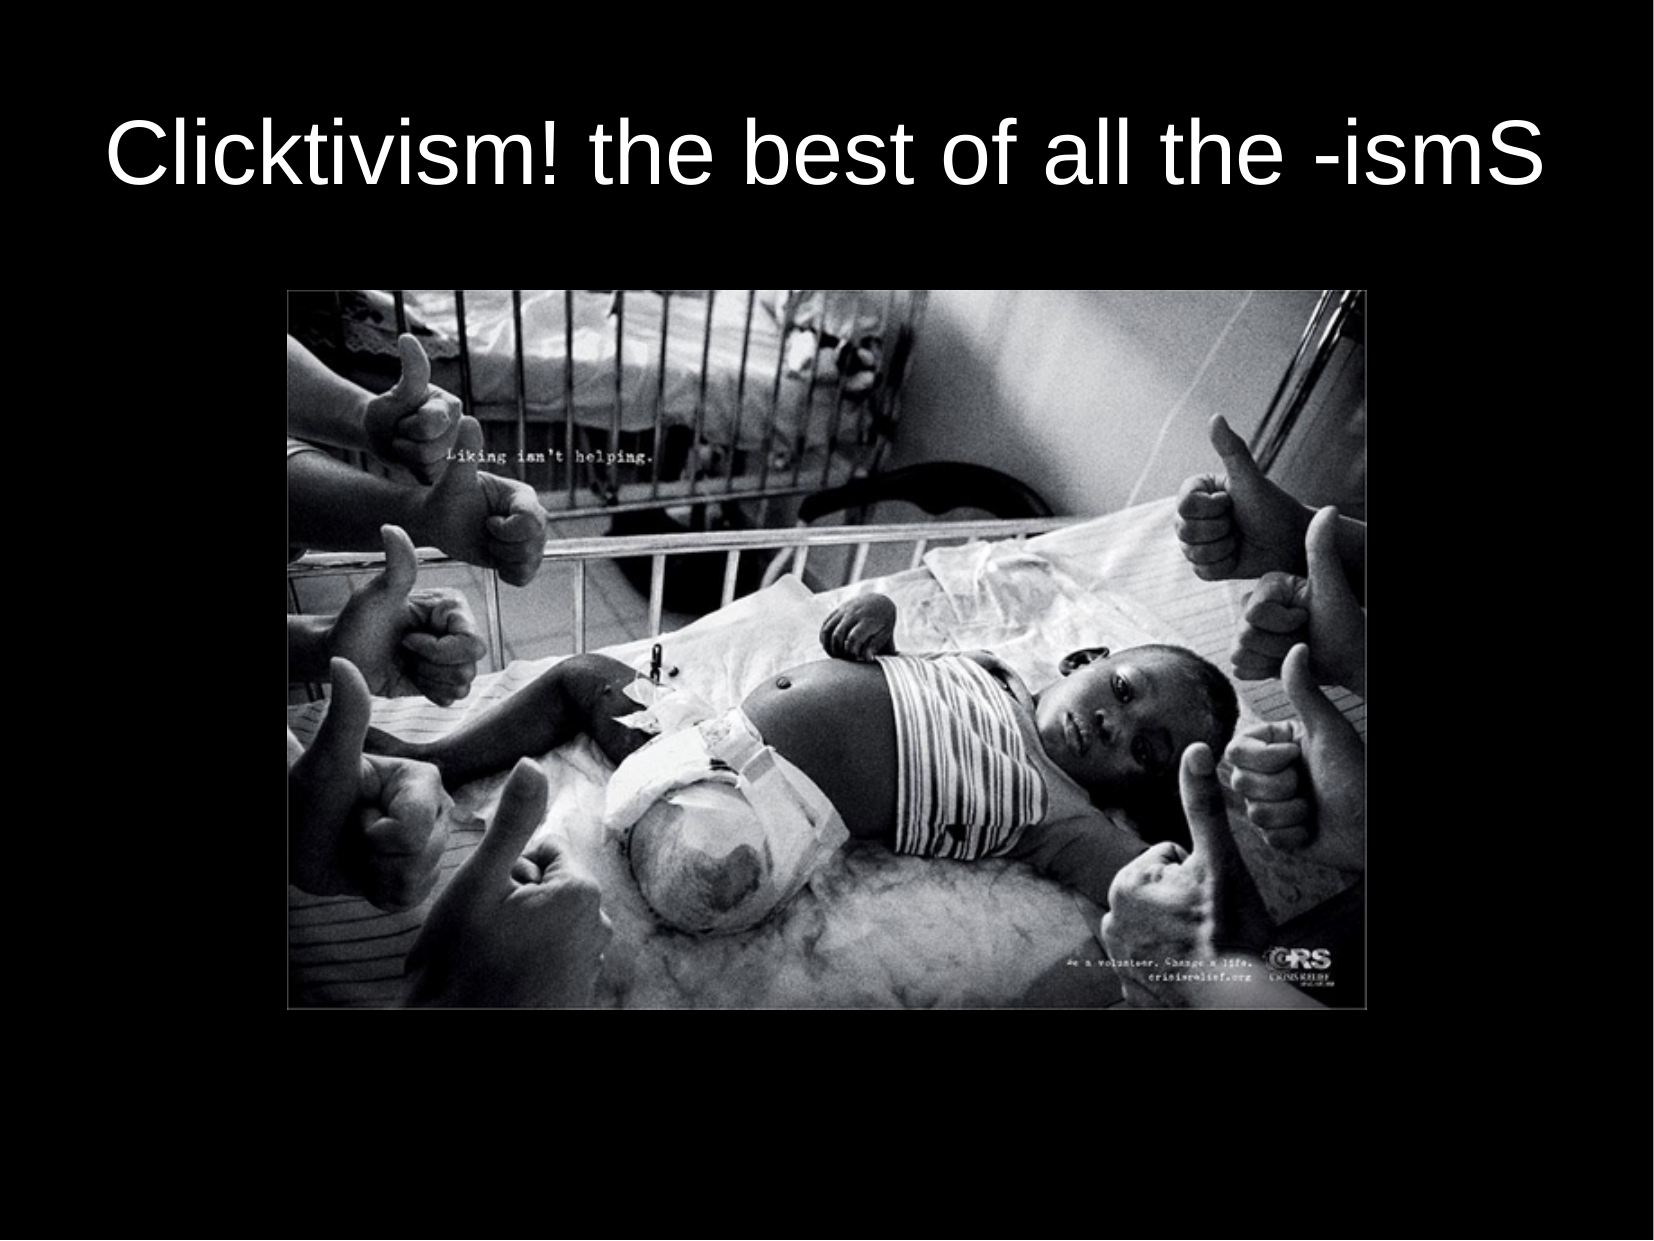

# Clicktivism! the best of all the -ismS